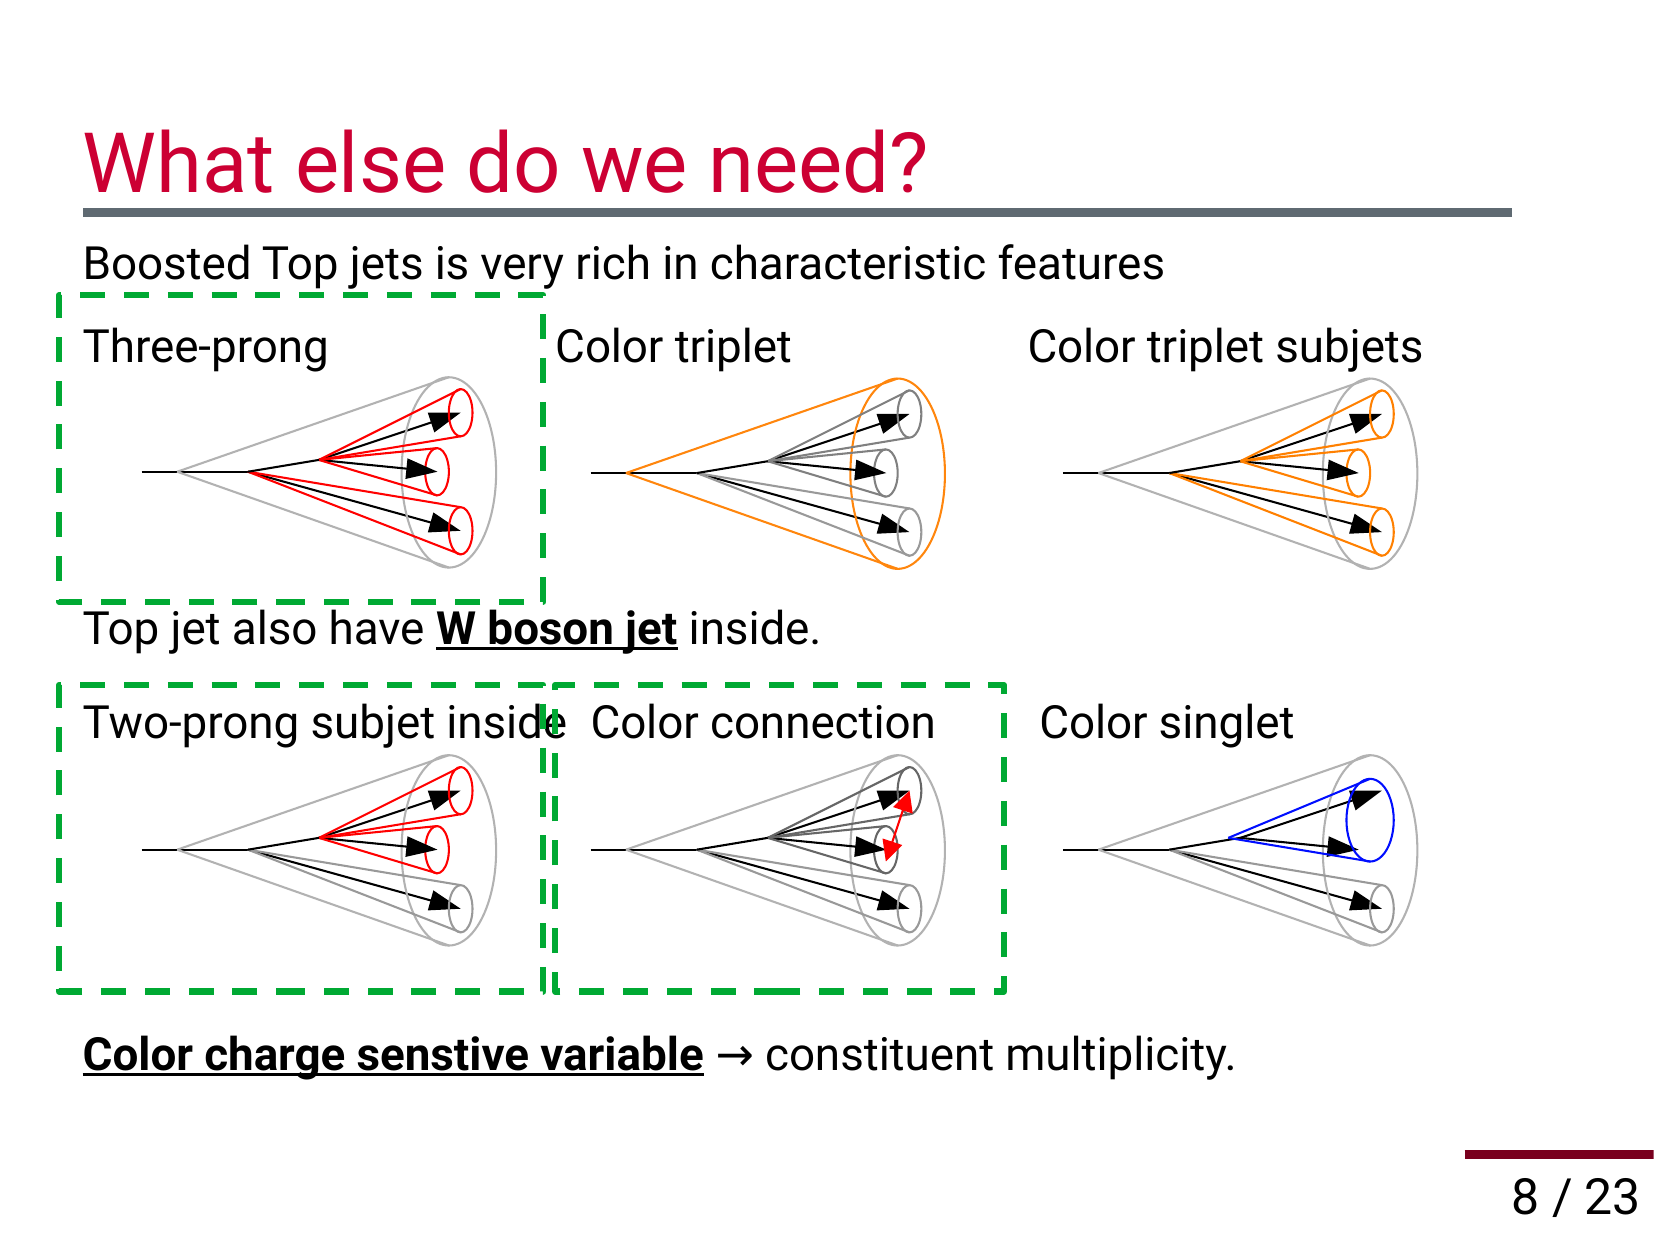

# What else do we need?
Boosted Top jets is very rich in characteristic features
Three-prong
Color triplet
Color triplet subjets
Top jet also have W boson jet inside.
Two-prong subjet inside
Color connection
Color singlet
Color charge senstive variable → constituent multiplicity.
8